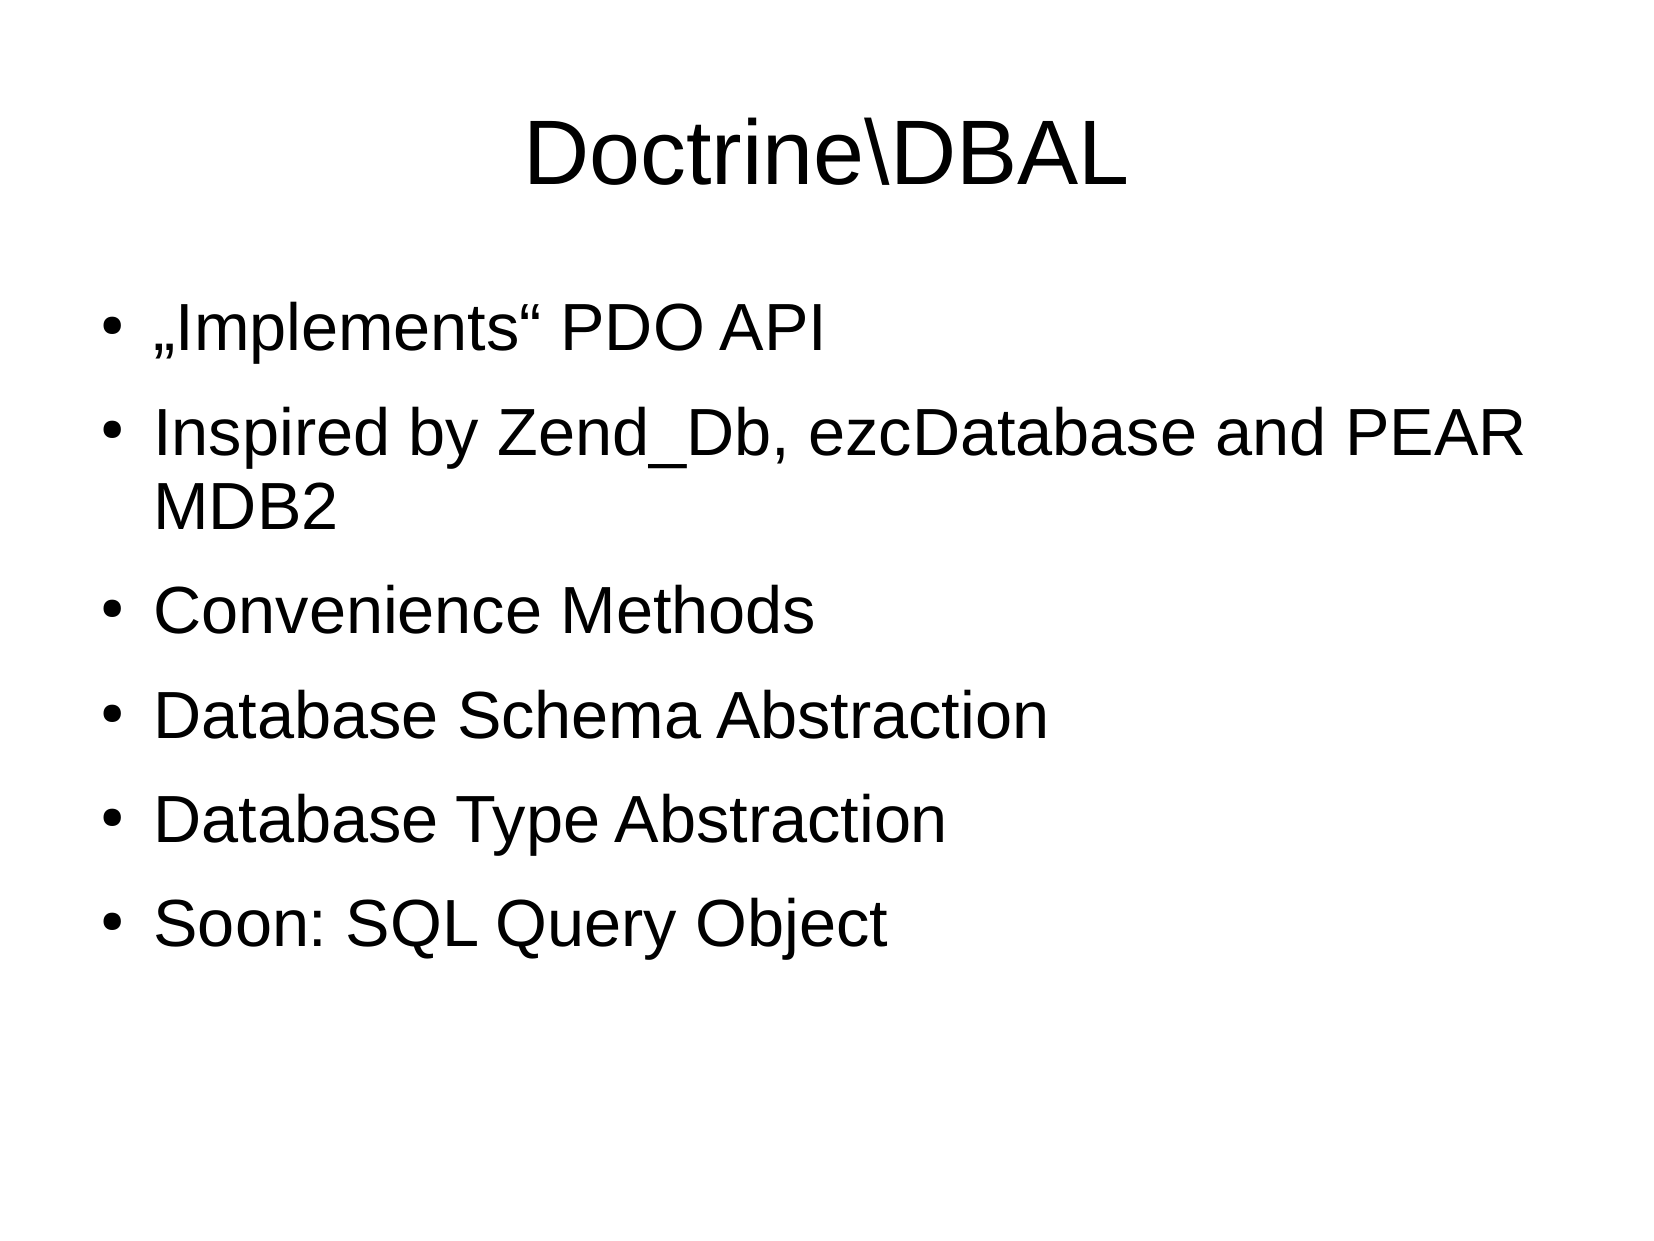

# Doctrine\DBAL
„Implements“ PDO API
Inspired by Zend_Db, ezcDatabase and PEAR MDB2
Convenience Methods
Database Schema Abstraction
Database Type Abstraction
Soon: SQL Query Object